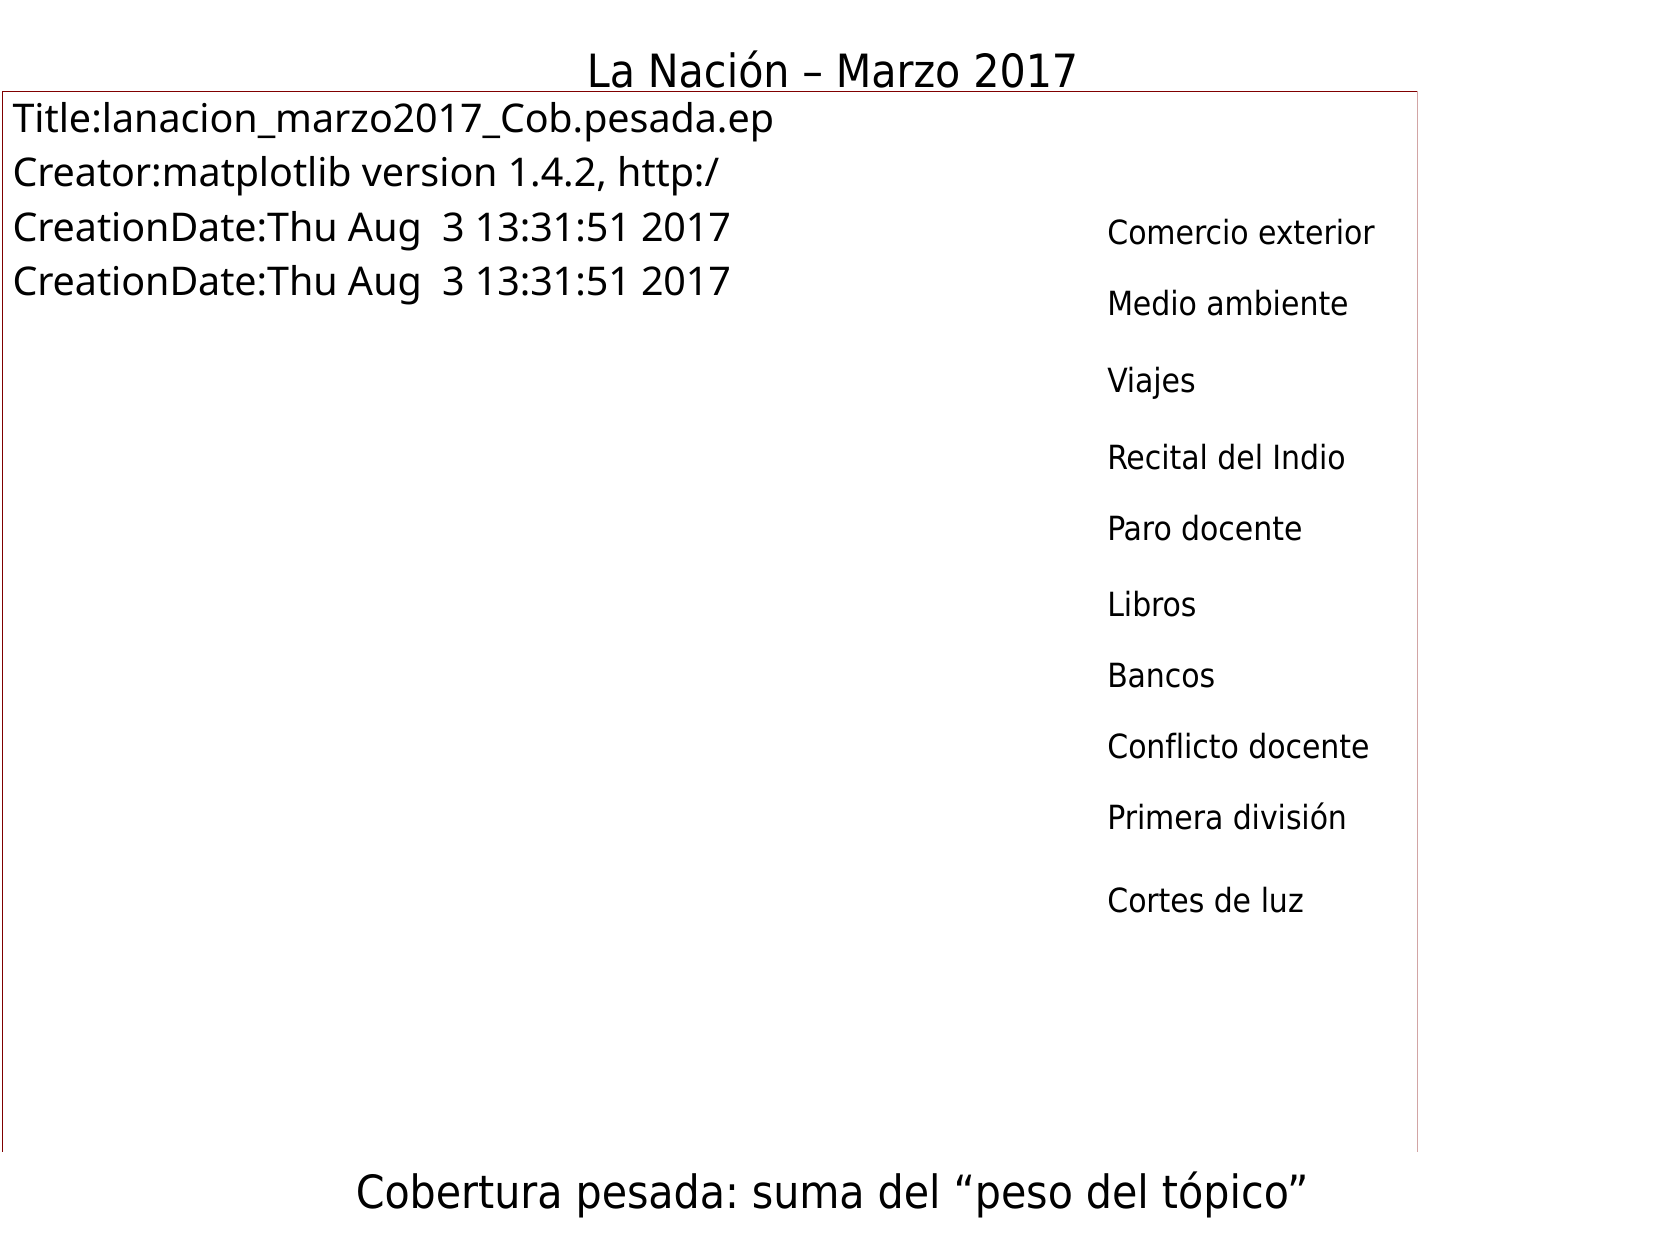

La Nación – Marzo 2017
Comercio exterior
Medio ambiente
Viajes
Recital del Indio
Paro docente
Libros
Bancos
Conflicto docente
Primera división
Cortes de luz
Cobertura pesada: suma del “peso del tópico”